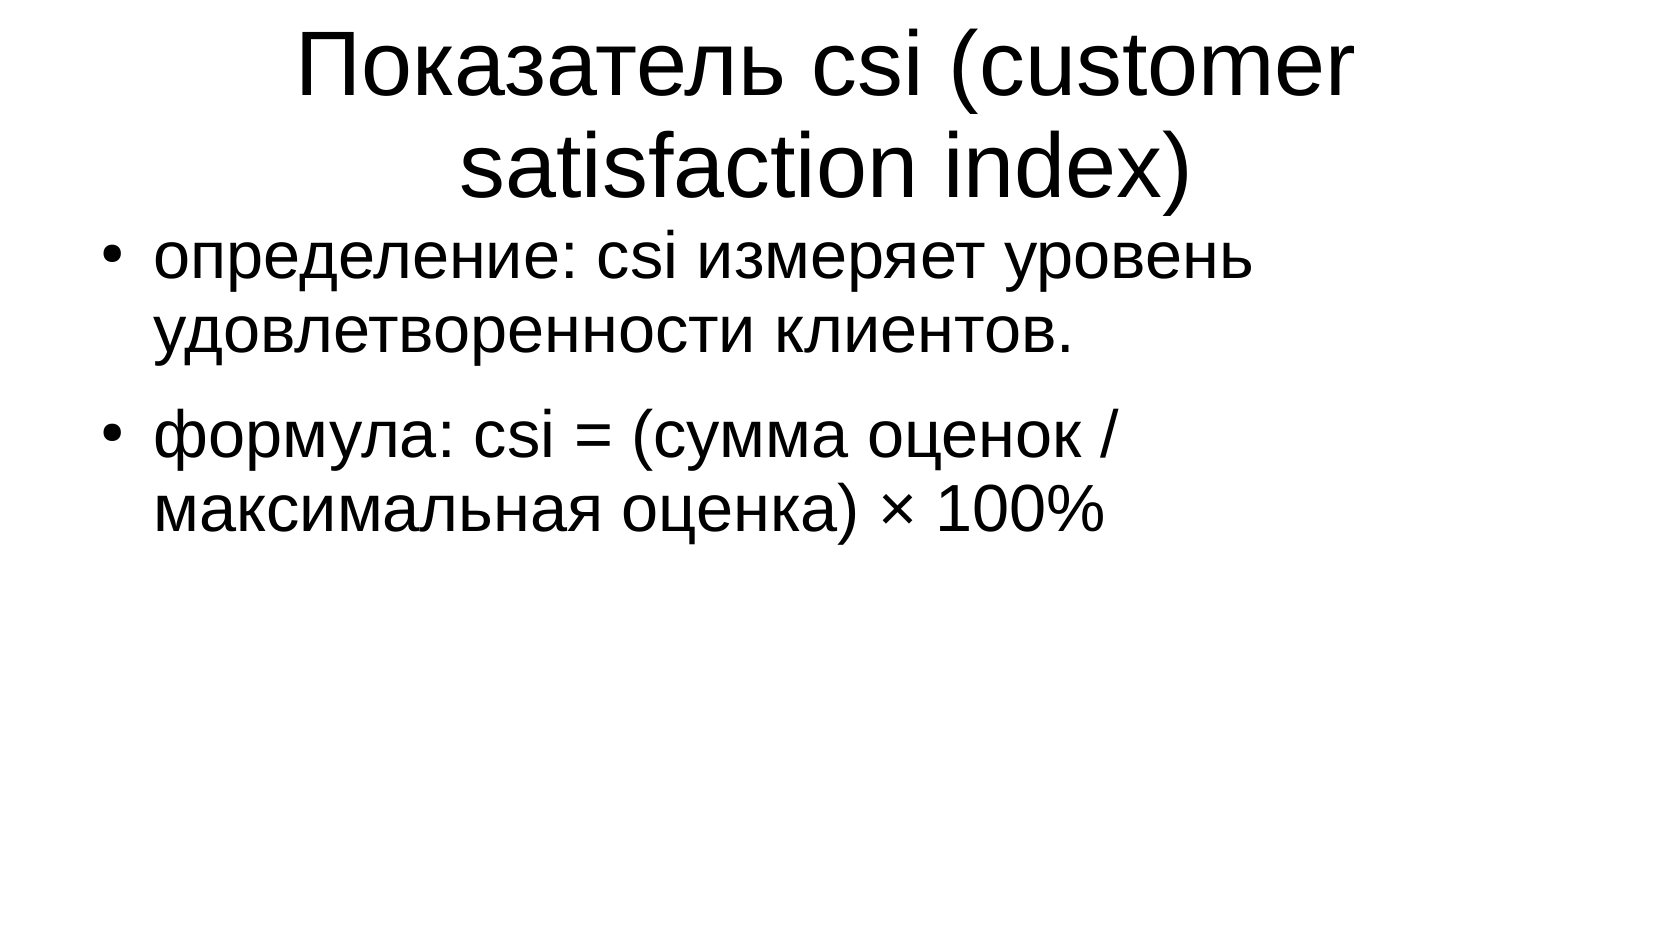

# Показатель csi (customer satisfaction index)
определение: csi измеряет уровень удовлетворенности клиентов.
формула: csi = (сумма оценок / максимальная оценка) × 100%